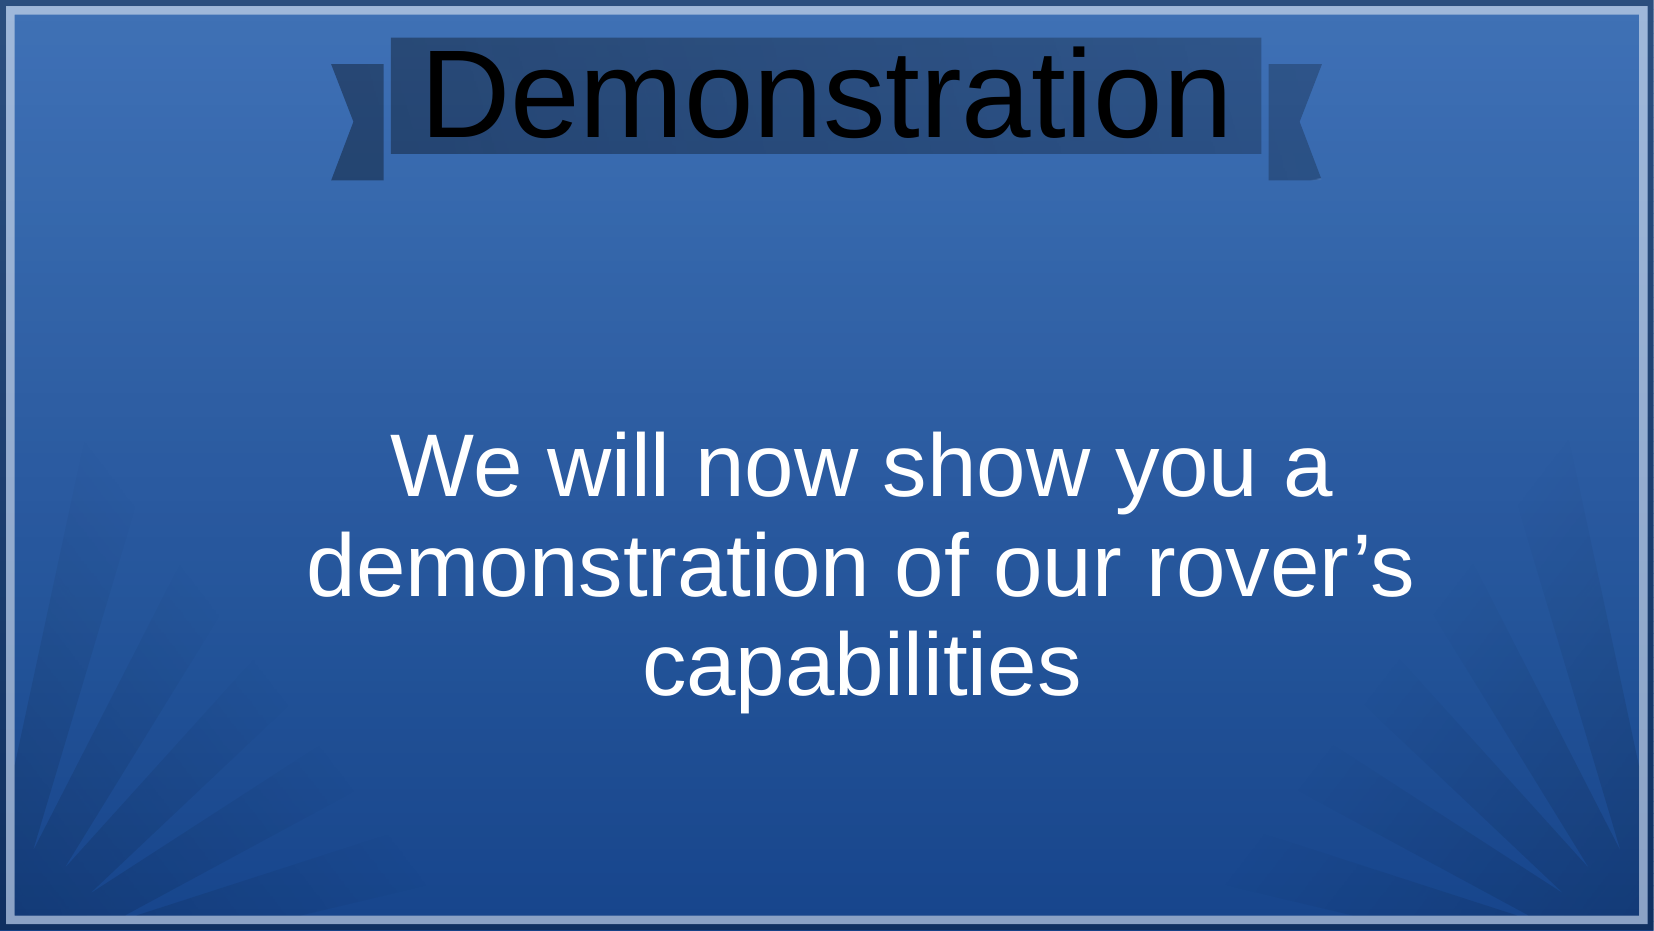

# Demonstration
We will now show you a demonstration of our rover’s capabilities